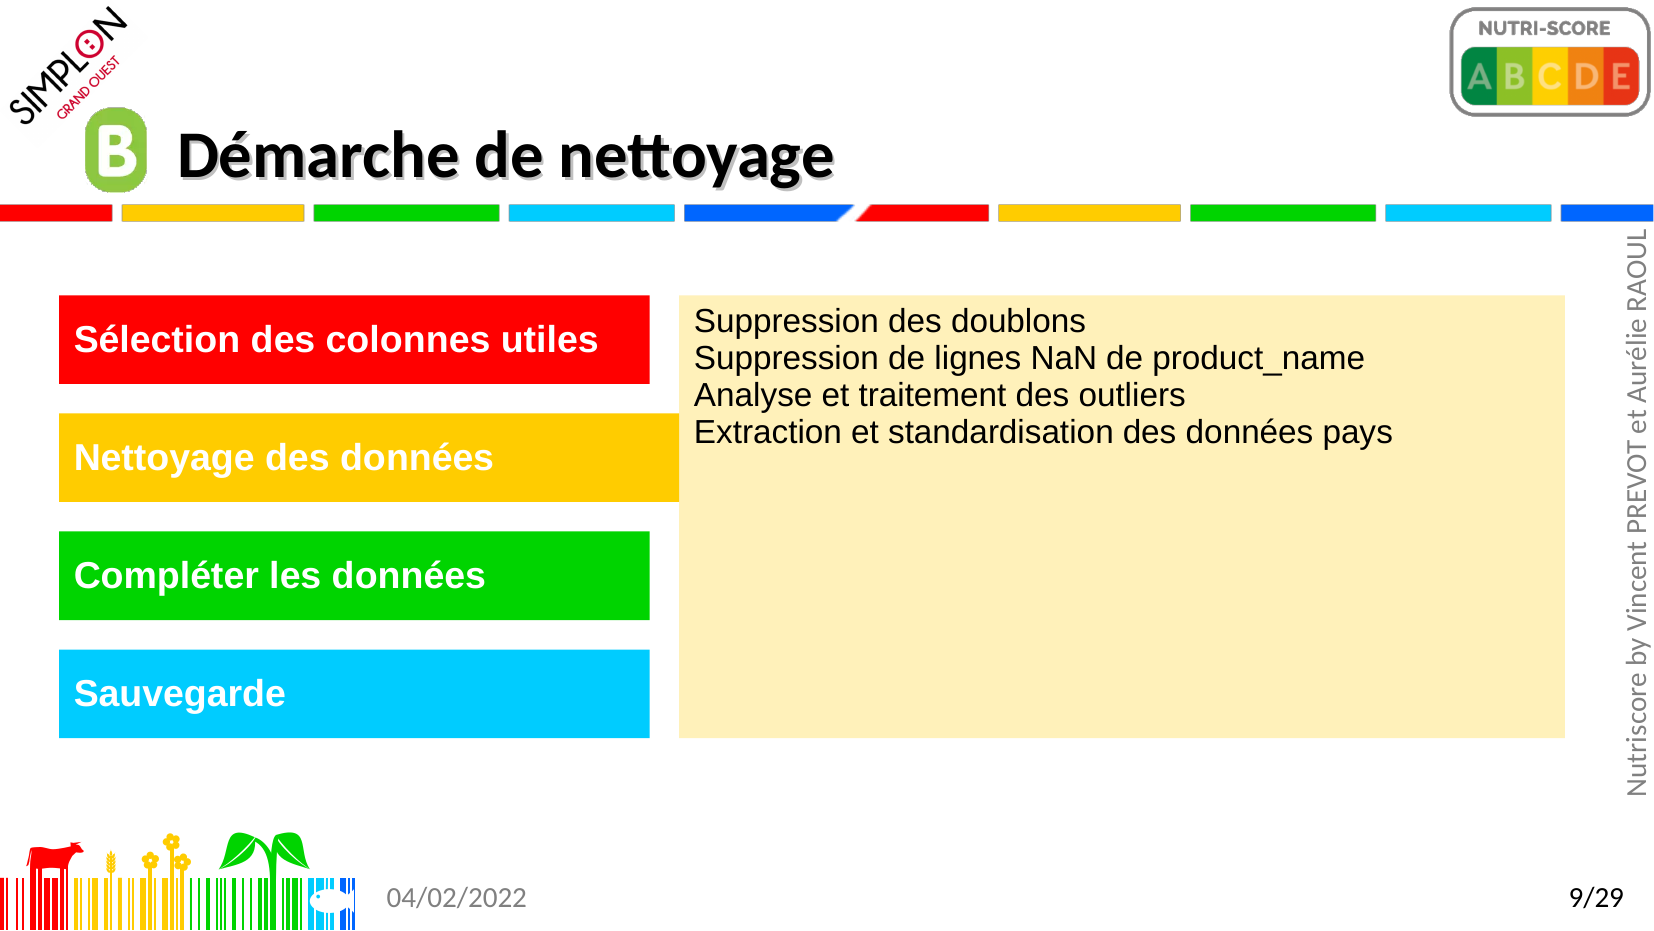

# Démarche de nettoyage
Sélection des colonnes utiles
Suppression des doublons
Suppression de lignes NaN de product_name
Analyse et traitement des outliers
Extraction et standardisation des données pays
Nettoyage des données
Compléter les données
Sauvegarde
9